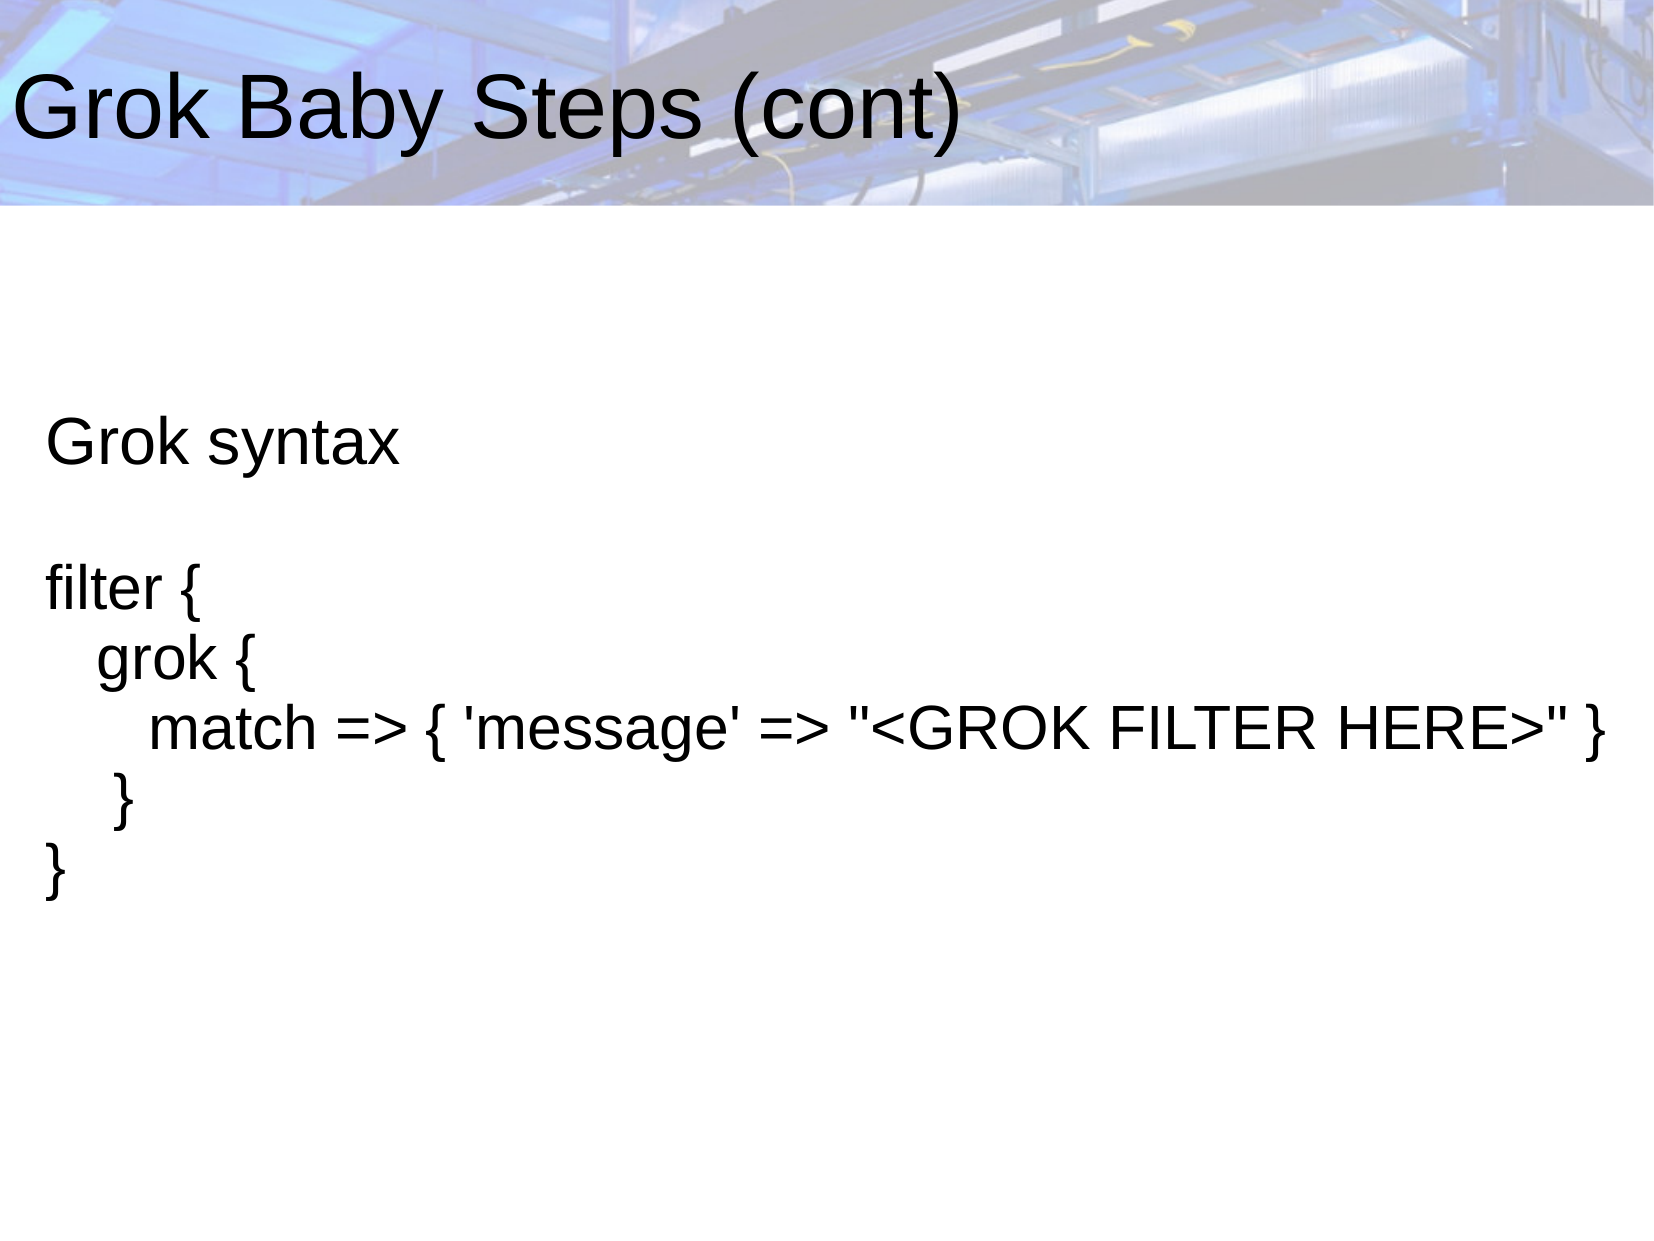

# Grok Baby Steps (cont)
Grok syntax
filter {
 grok {
 match => { 'message' => "<GROK FILTER HERE>" }
 }
}